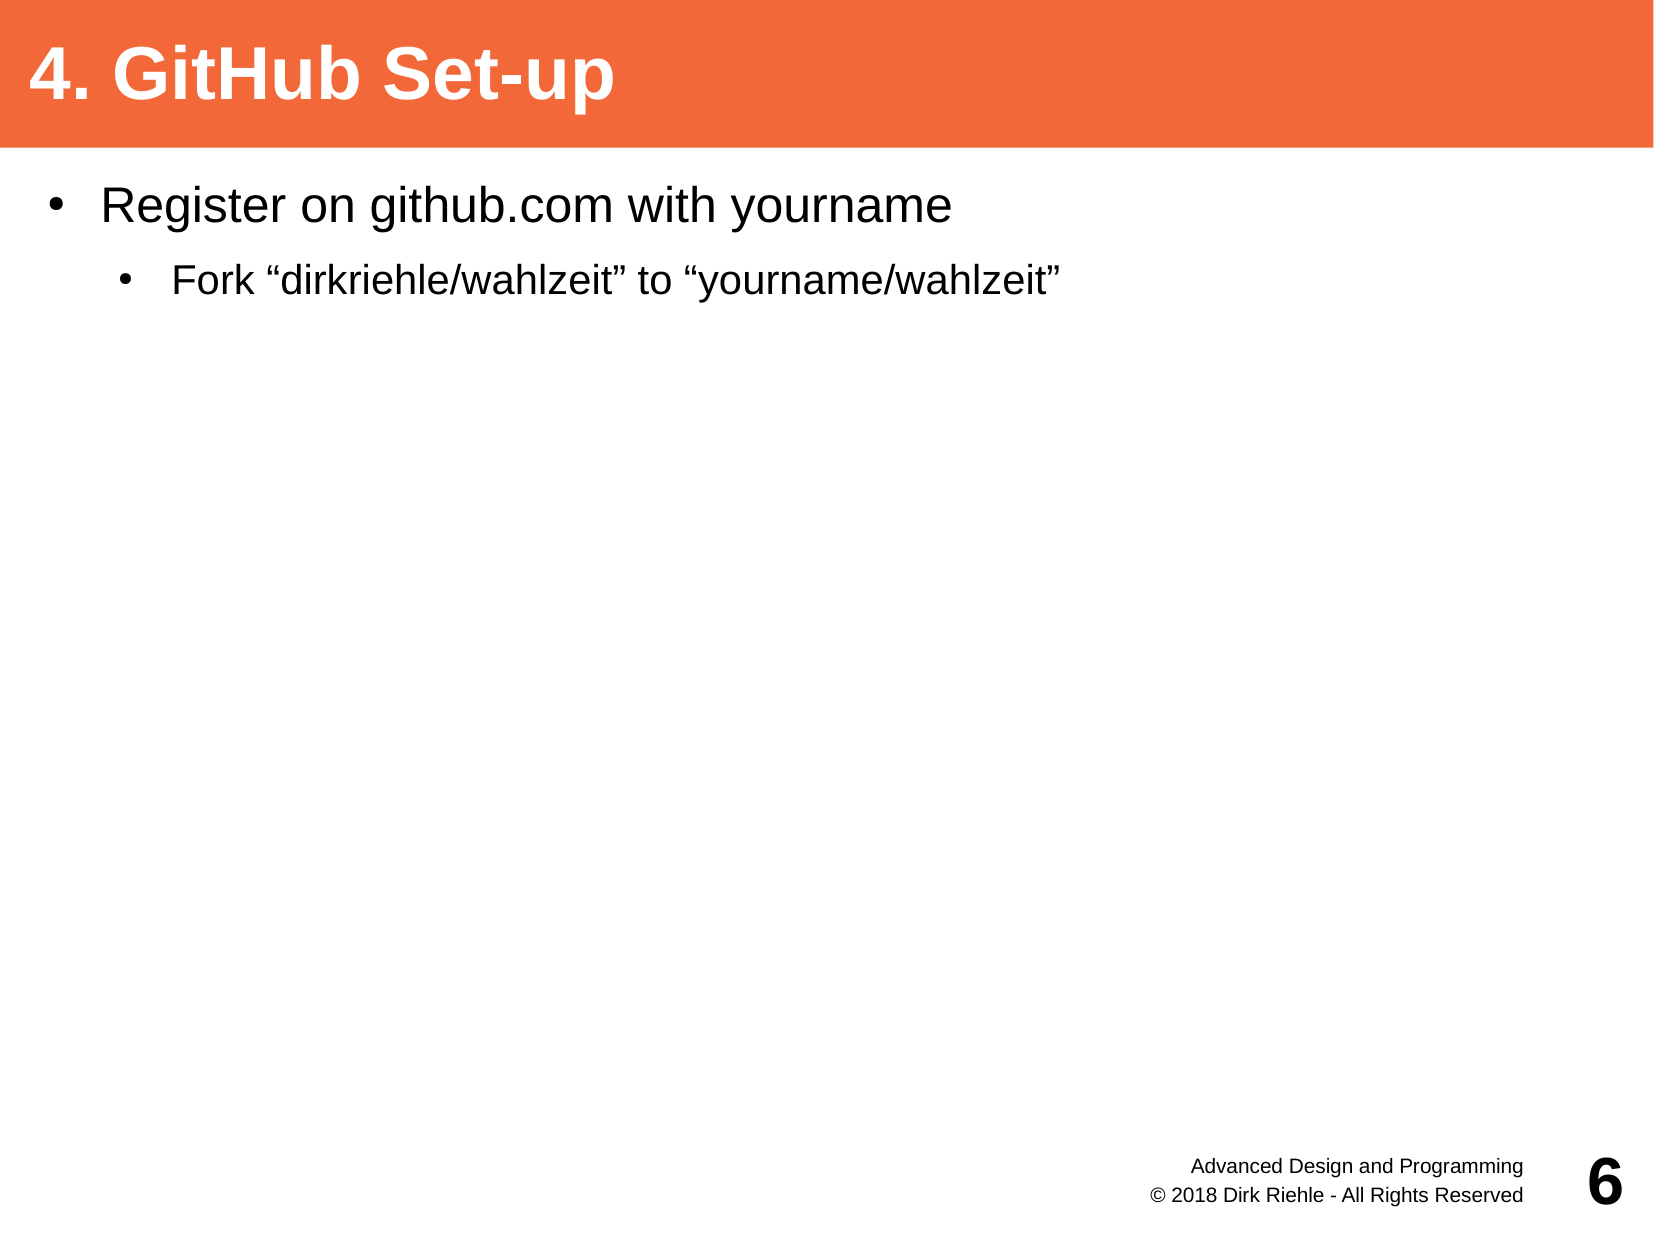

# 4. GitHub Set-up
Register on github.com with yourname
Fork “dirkriehle/wahlzeit” to “yourname/wahlzeit”
Advanced Design and Programming
6
© 2018 Dirk Riehle - All Rights Reserved